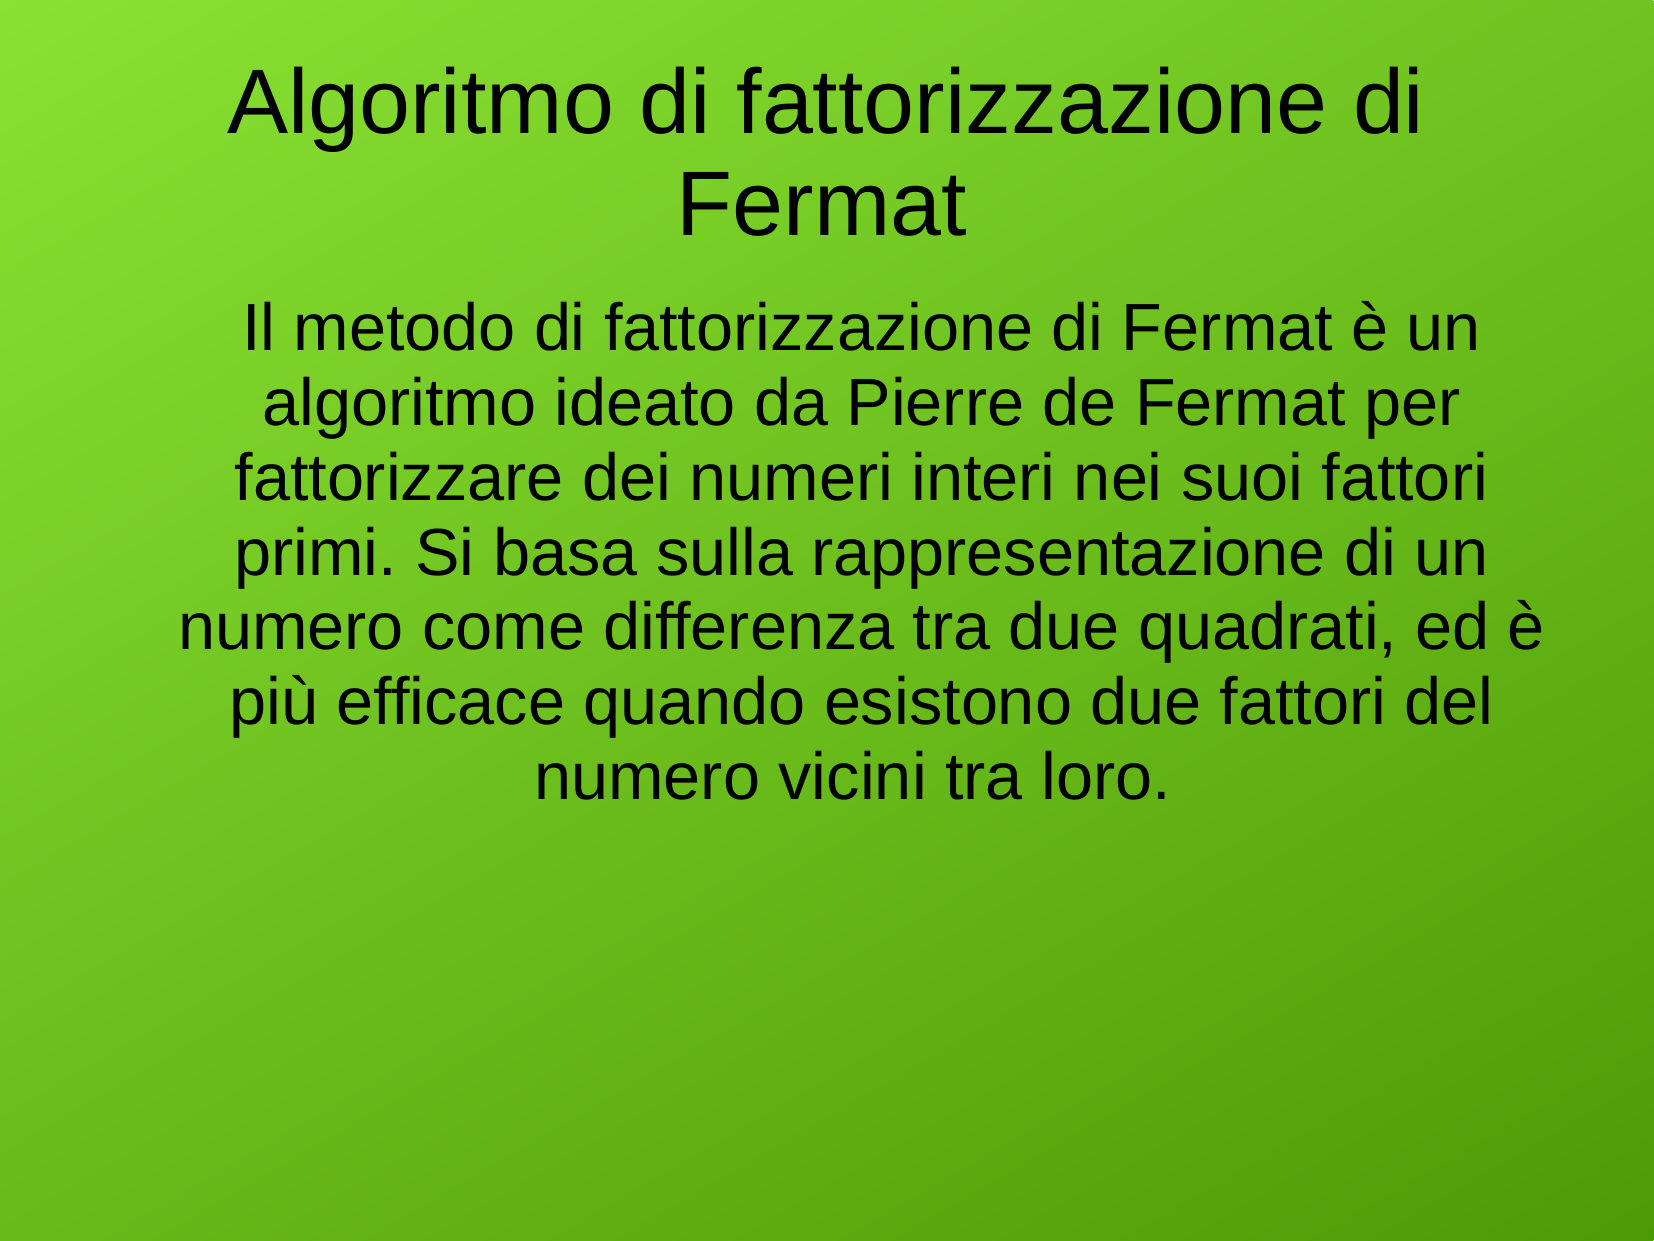

# Algoritmo di fattorizzazione di Fermat
Il metodo di fattorizzazione di Fermat è un algoritmo ideato da Pierre de Fermat per fattorizzare dei numeri interi nei suoi fattori primi. Si basa sulla rappresentazione di un numero come differenza tra due quadrati, ed è più efficace quando esistono due fattori del numero vicini tra loro.